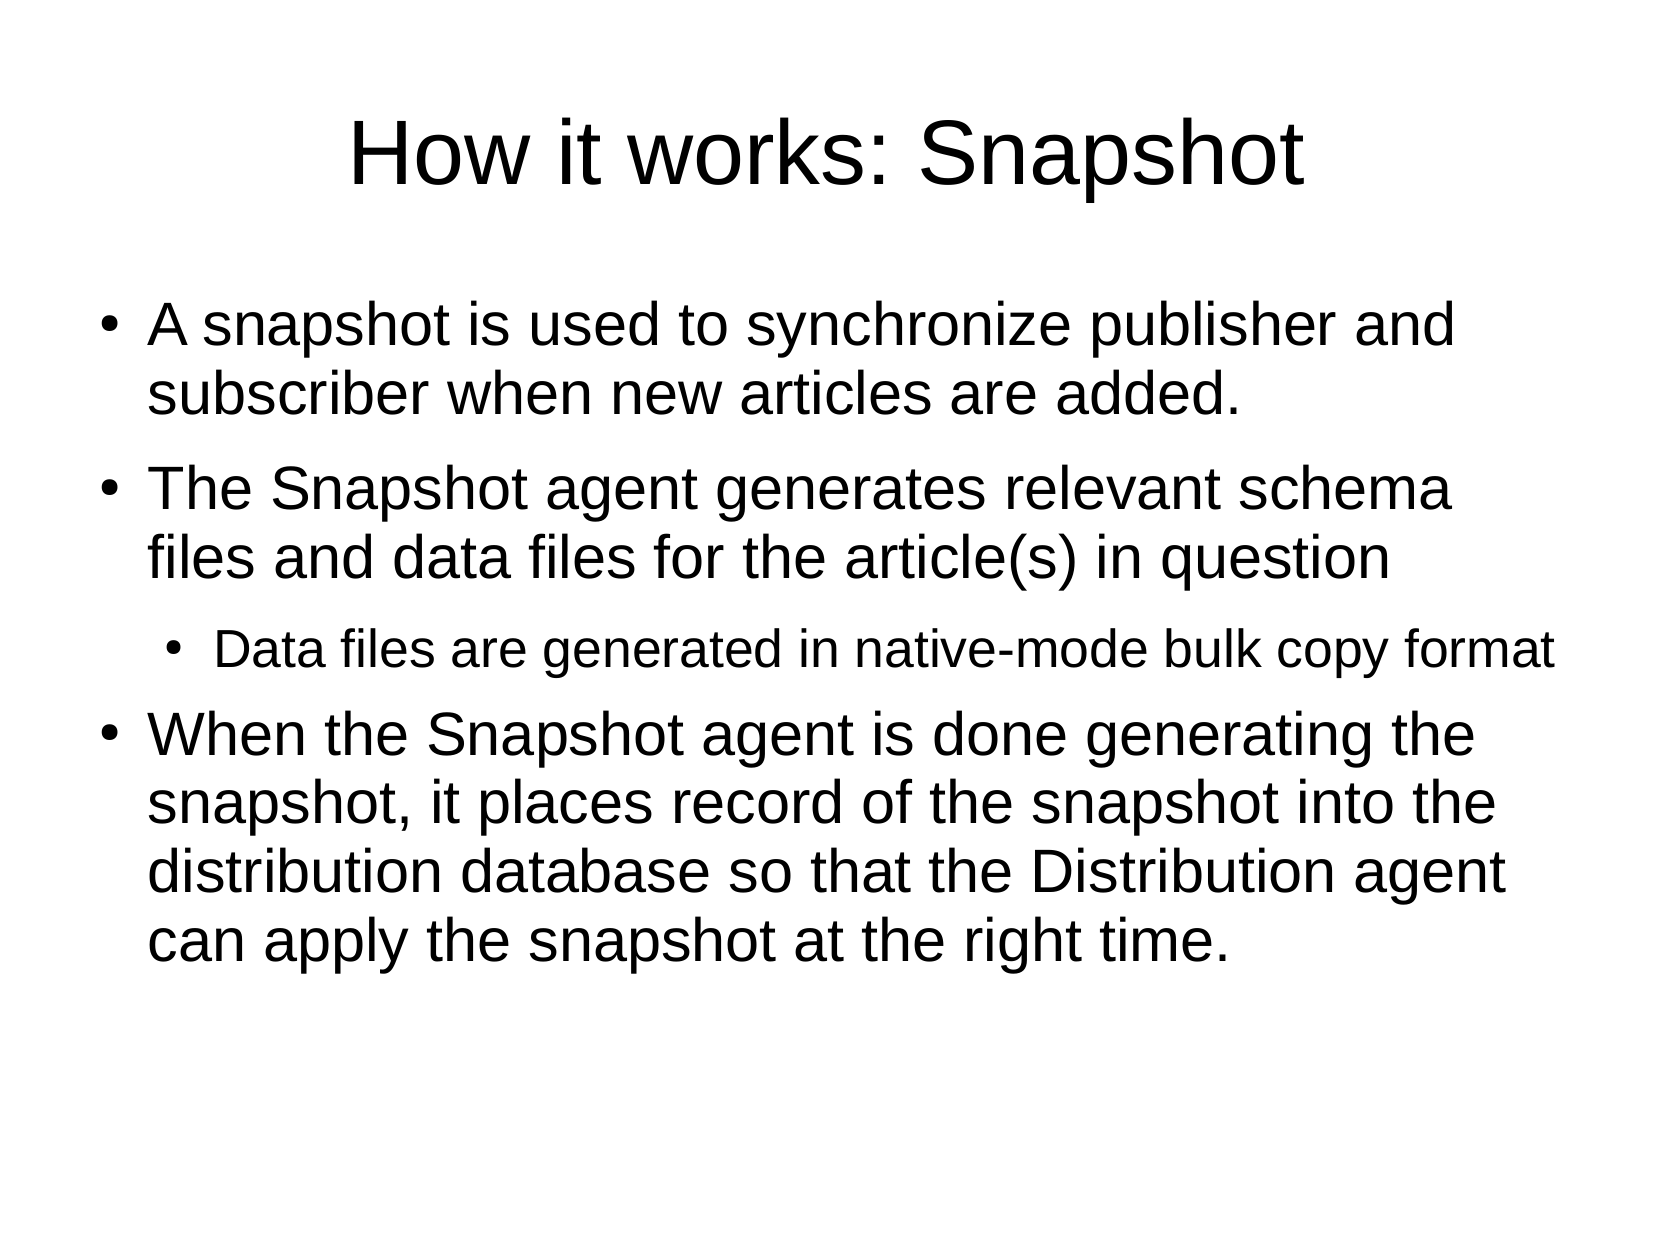

# How it works: Snapshot
A snapshot is used to synchronize publisher and subscriber when new articles are added.
The Snapshot agent generates relevant schema files and data files for the article(s) in question
Data files are generated in native-mode bulk copy format
When the Snapshot agent is done generating the snapshot, it places record of the snapshot into the distribution database so that the Distribution agent can apply the snapshot at the right time.